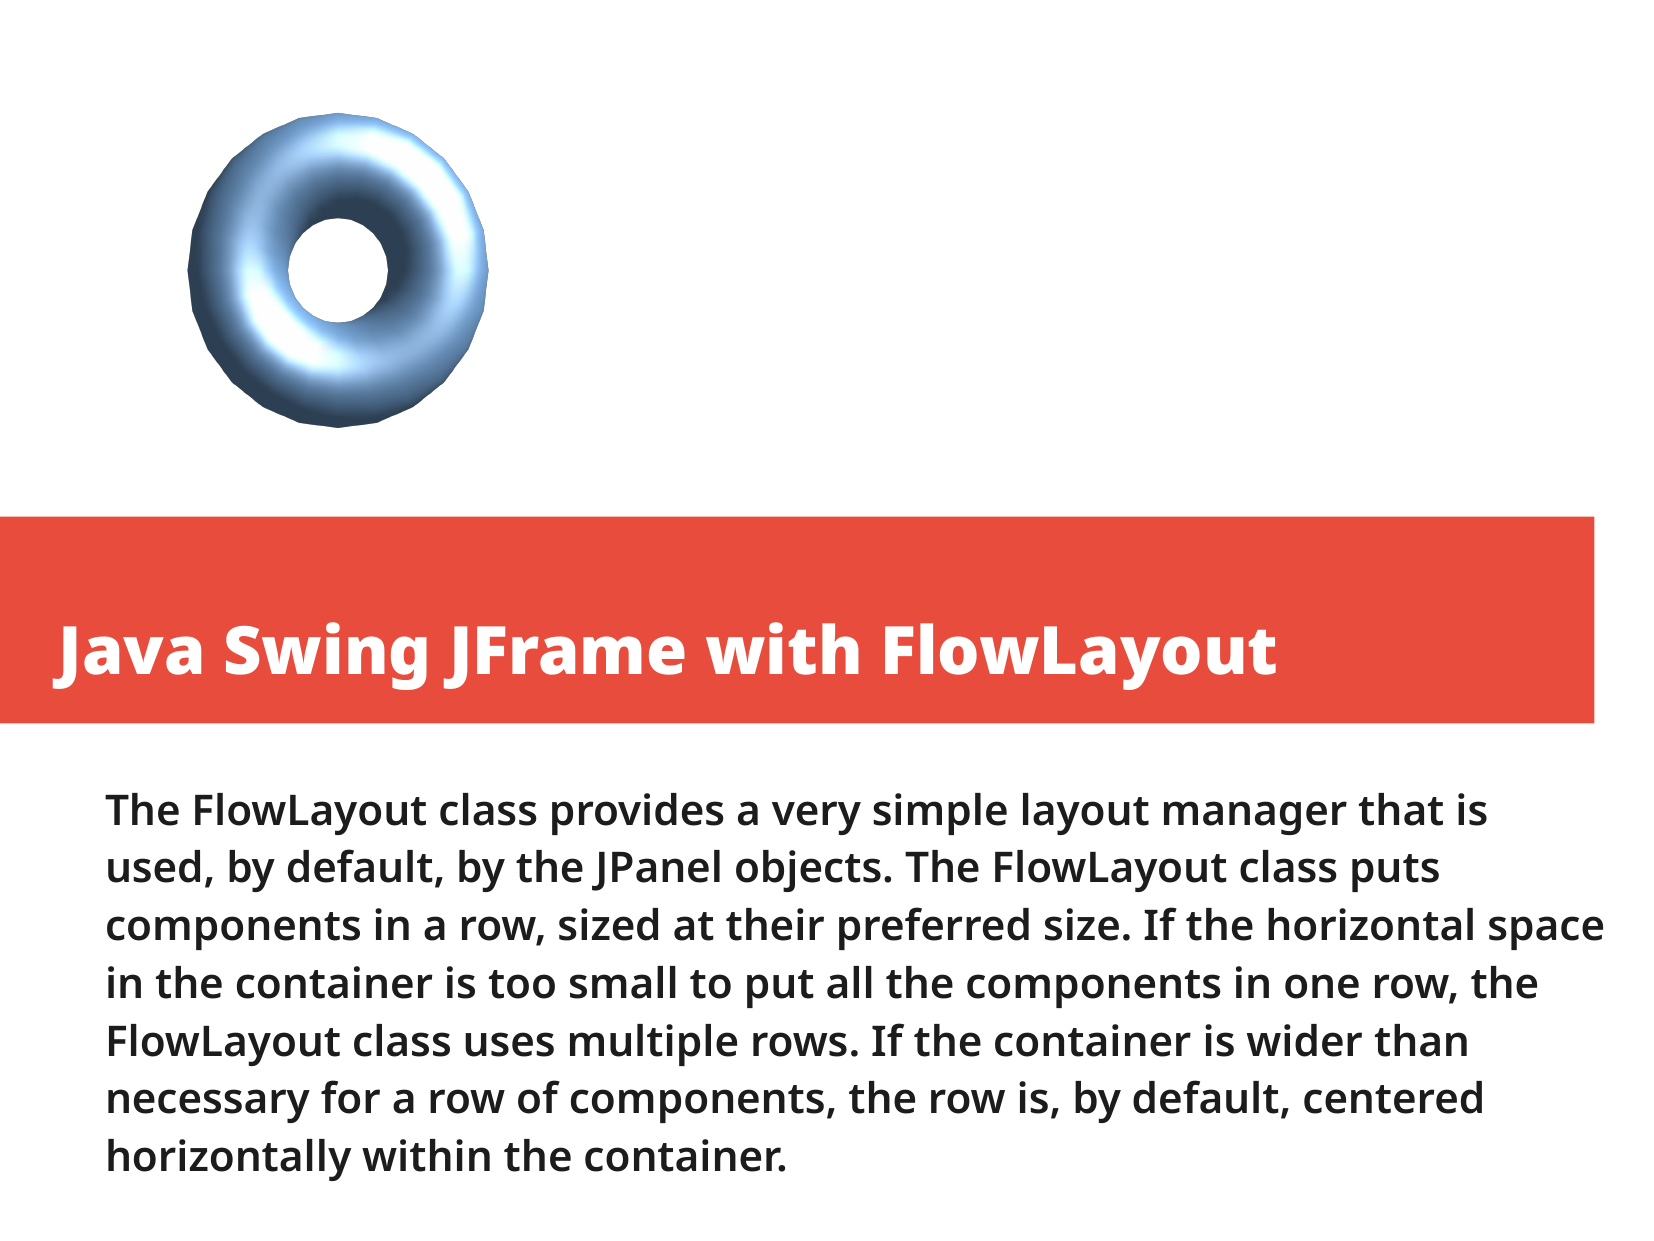

# Java Swing JFrame with FlowLayout
The FlowLayout class provides a very simple layout manager that is used, by default, by the JPanel objects. The FlowLayout class puts components in a row, sized at their preferred size. If the horizontal space in the container is too small to put all the components in one row, the FlowLayout class uses multiple rows. If the container is wider than necessary for a row of components, the row is, by default, centered horizontally within the container.